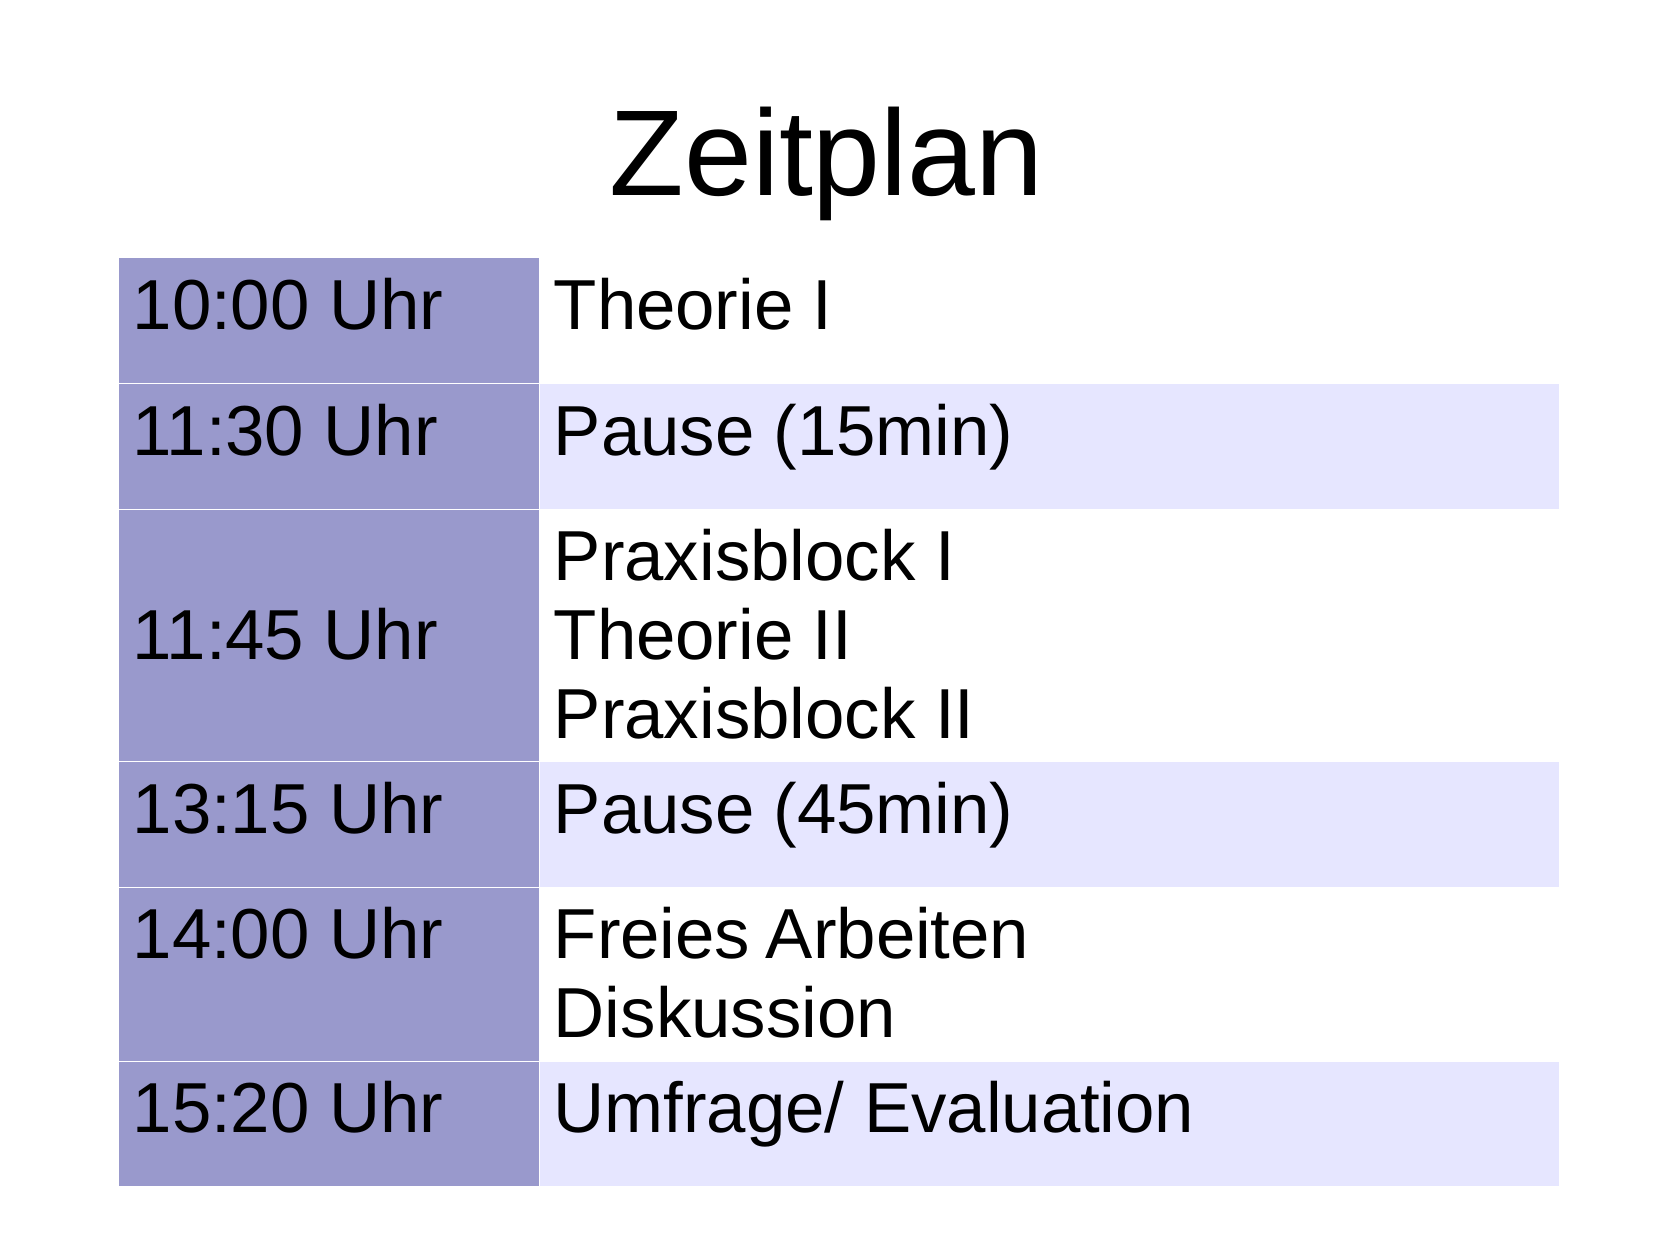

# Zeitplan
| 10:00 Uhr | Theorie I |
| --- | --- |
| 11:30 Uhr | Pause (15min) |
| 11:45 Uhr | Praxisblock I Theorie II Praxisblock II |
| 13:15 Uhr | Pause (45min) |
| 14:00 Uhr | Freies Arbeiten Diskussion |
| 15:20 Uhr | Umfrage/ Evaluation |